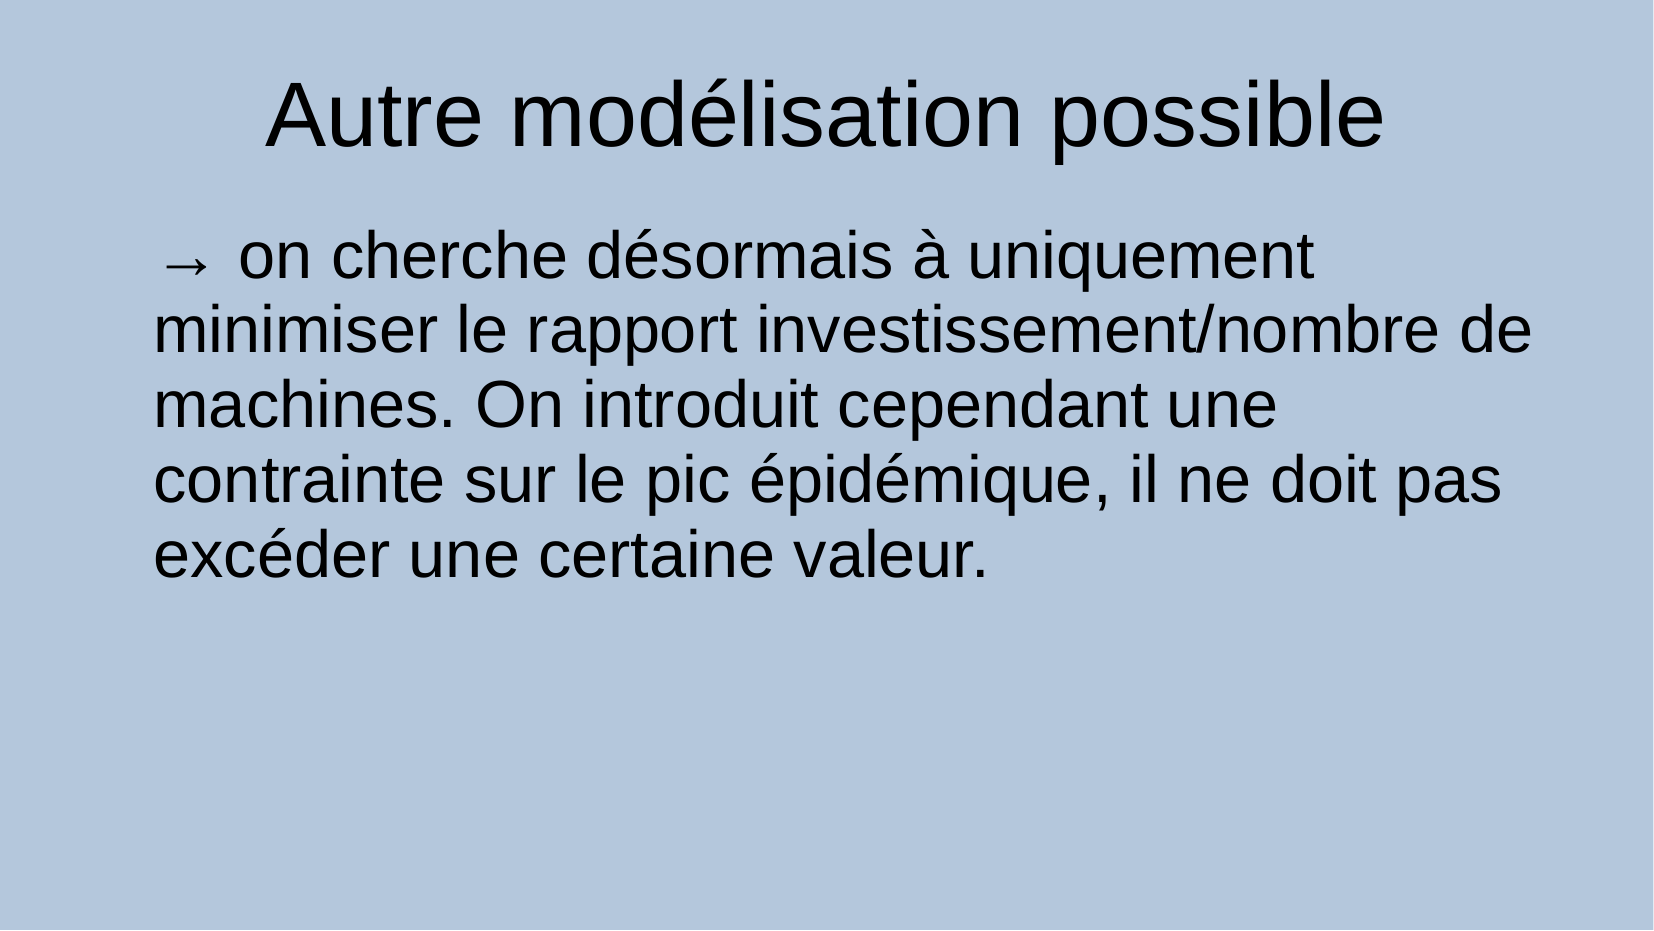

# Autre modélisation possible
→ on cherche désormais à uniquement minimiser le rapport investissement/nombre de machines. On introduit cependant une contrainte sur le pic épidémique, il ne doit pas excéder une certaine valeur.